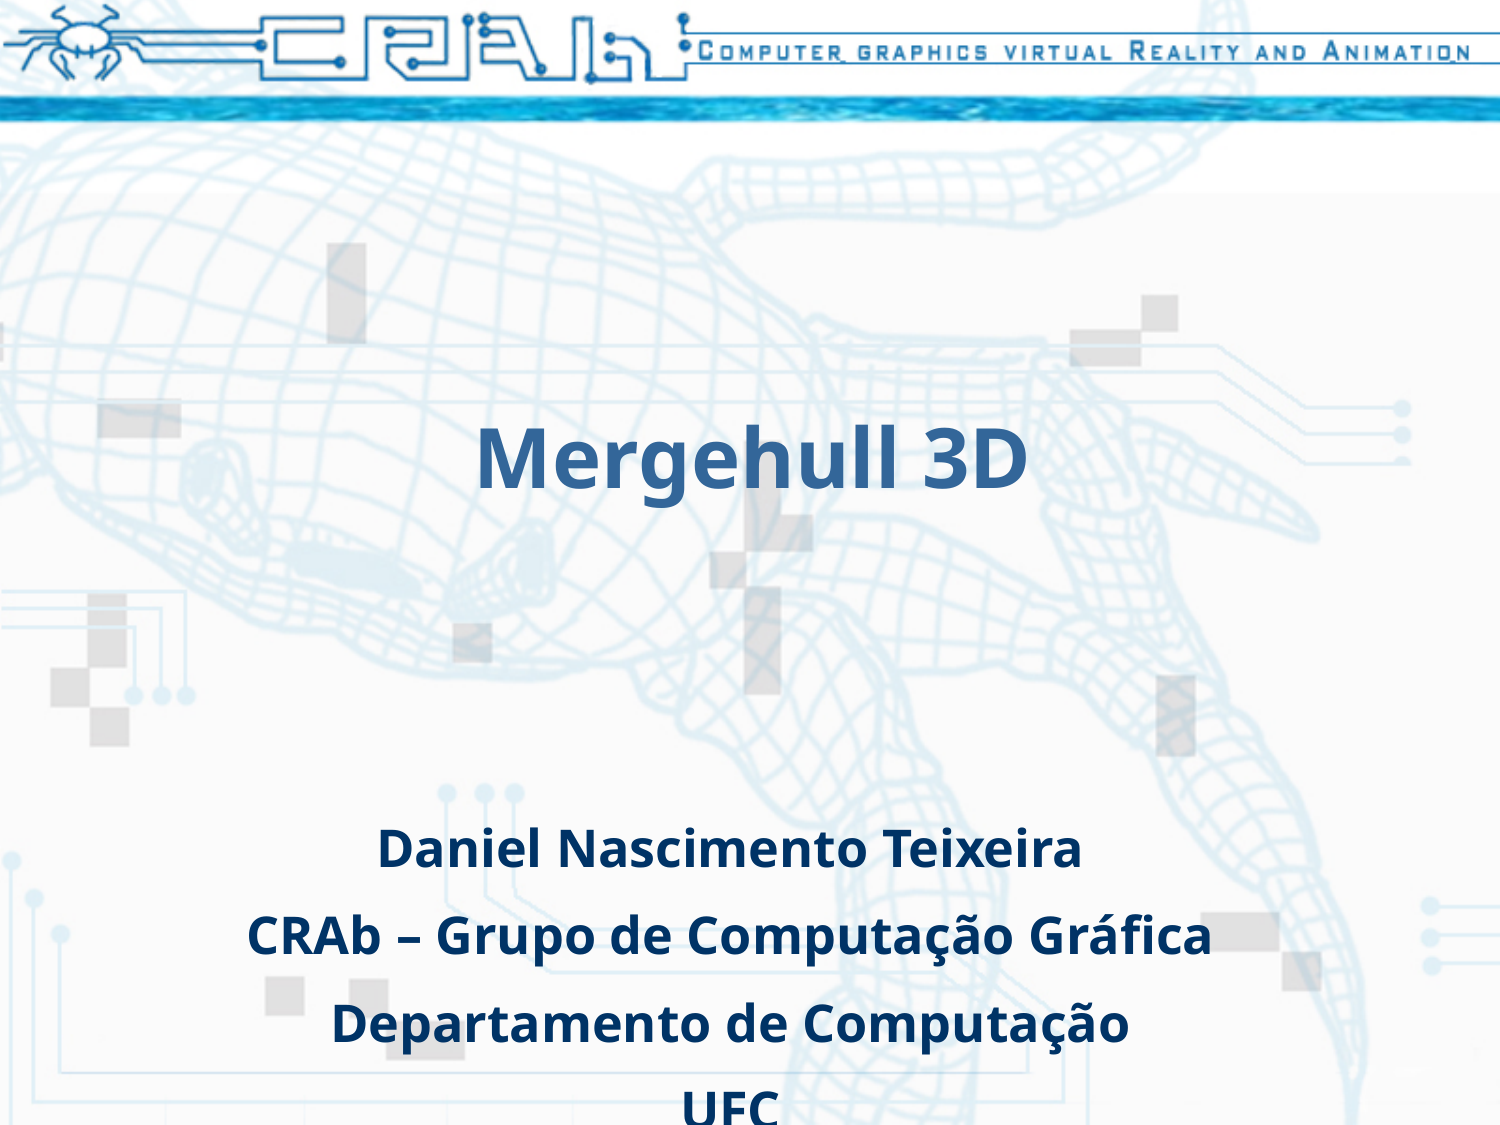

# Mergehull 3D
Daniel Nascimento Teixeira
CRAb – Grupo de Computação Gráfica
Departamento de Computação
UFC